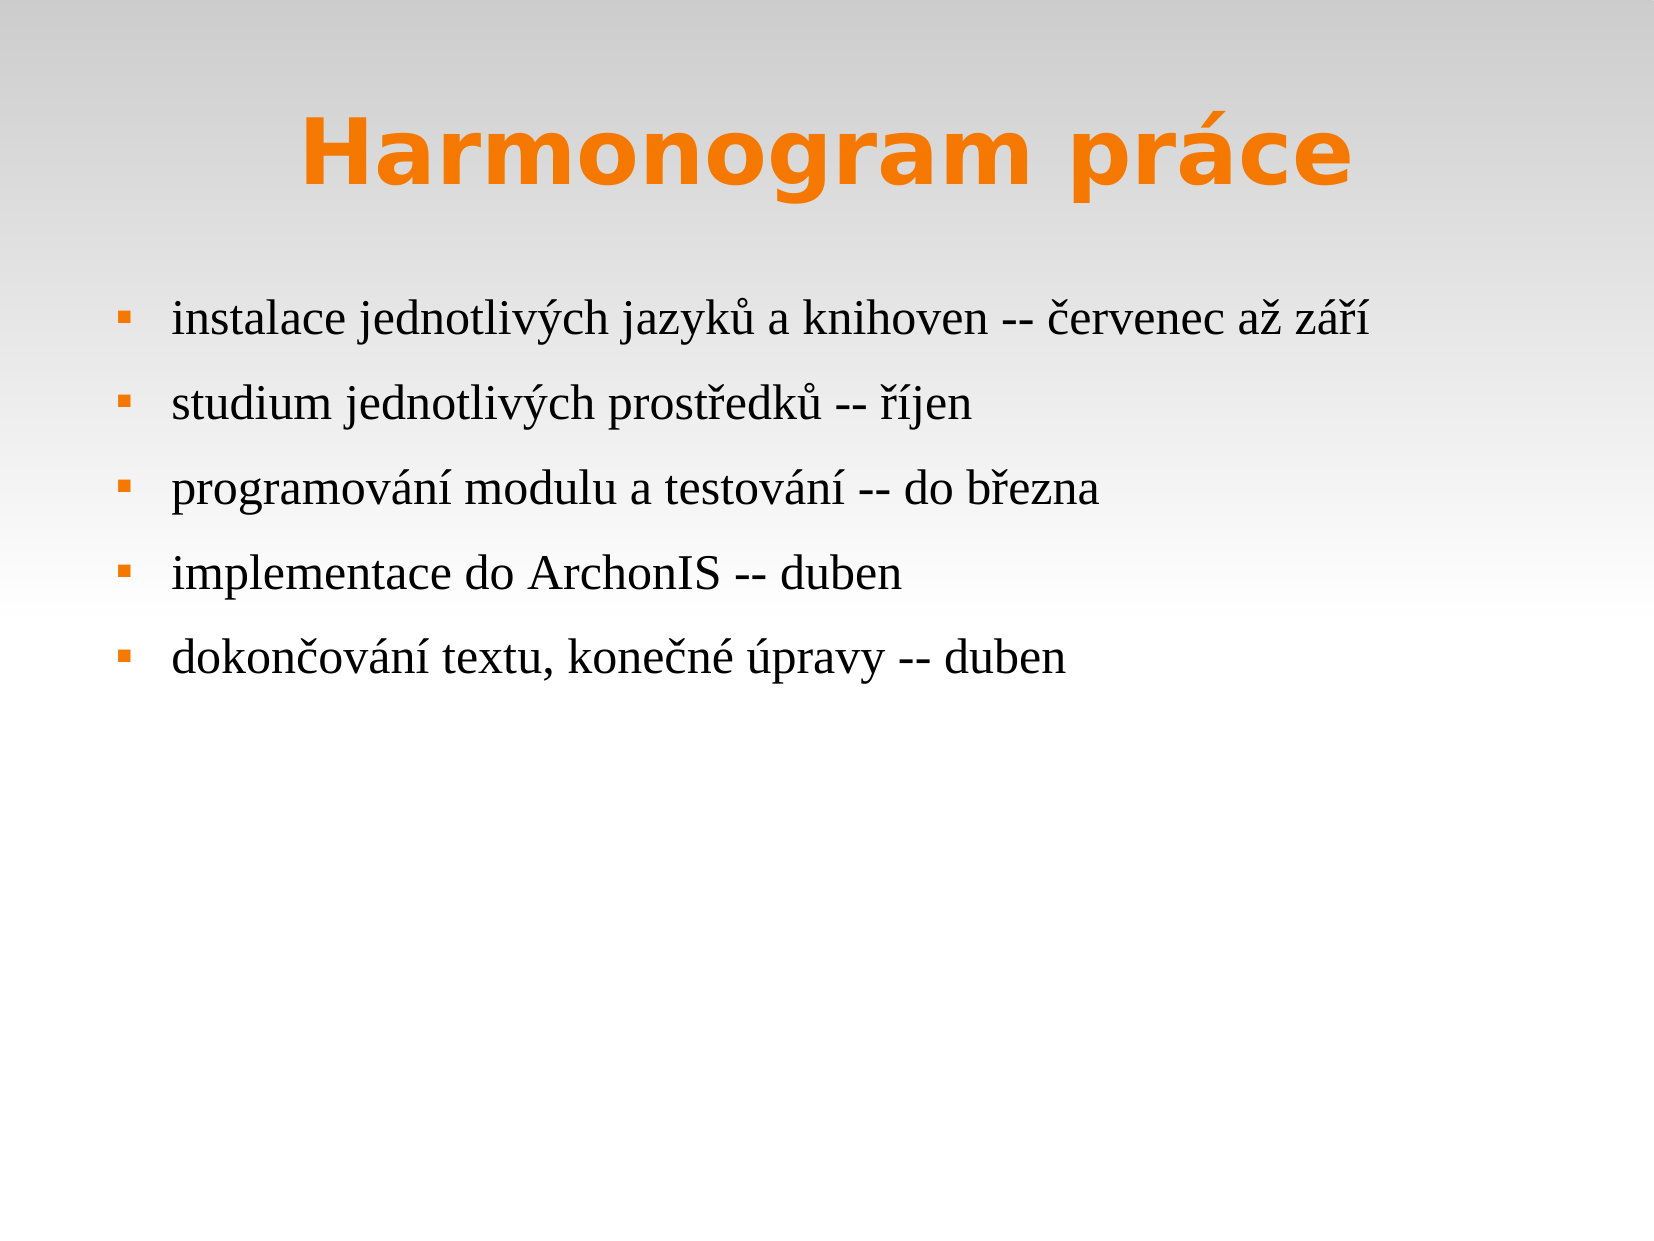

# Harmonogram práce
instalace jednotlivých jazyků a knihoven -- červenec až září
studium jednotlivých prostředků -- říjen
programování modulu a testování -- do března
implementace do ArchonIS -- duben
dokončování textu, konečné úpravy -- duben